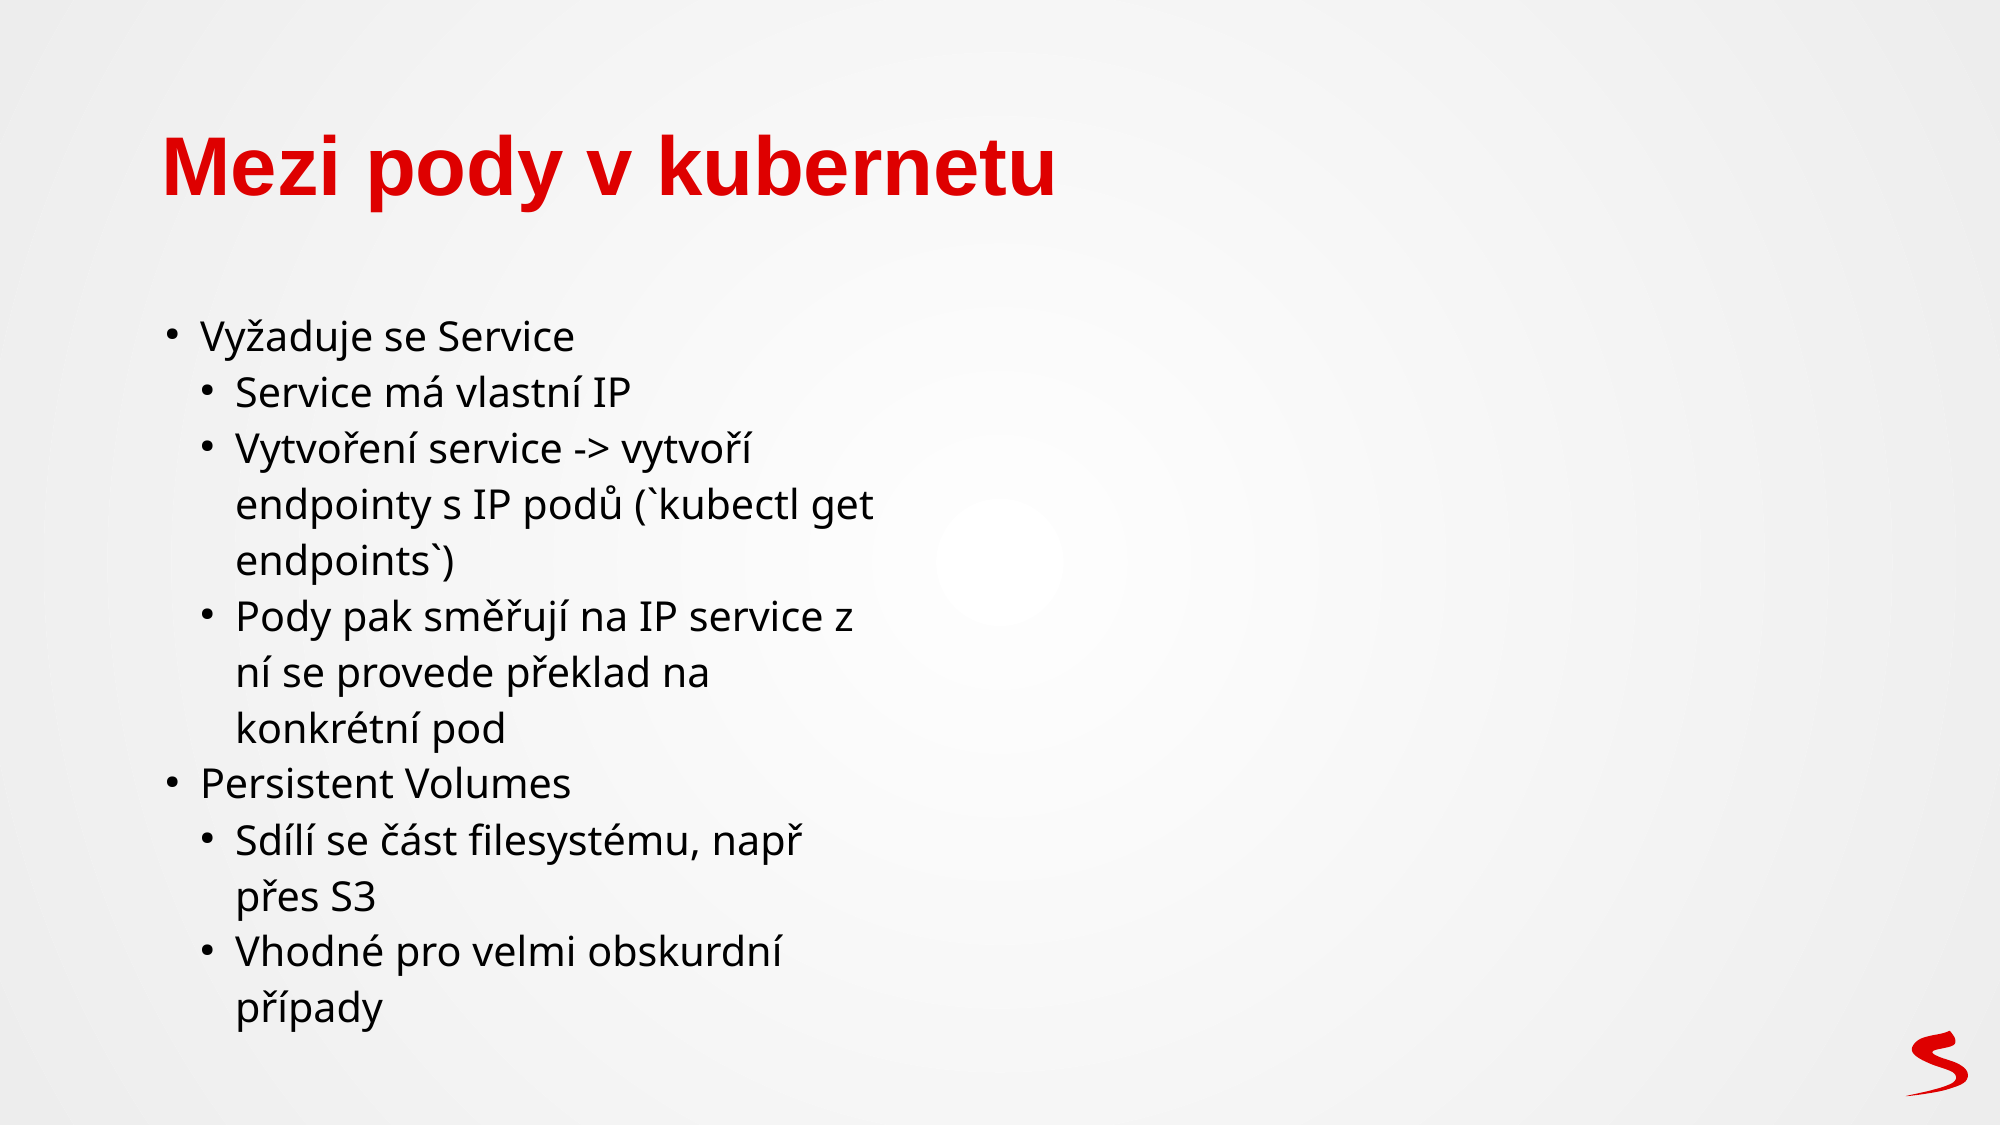

Mezi pody v kubernetu
Vyžaduje se Service
Service má vlastní IP
Vytvoření service -> vytvoří endpointy s IP podů (`kubectl get endpoints`)
Pody pak směřují na IP service z ní se provede překlad na konkrétní pod
Persistent Volumes
Sdílí se část filesystému, např přes S3
Vhodné pro velmi obskurdní případy